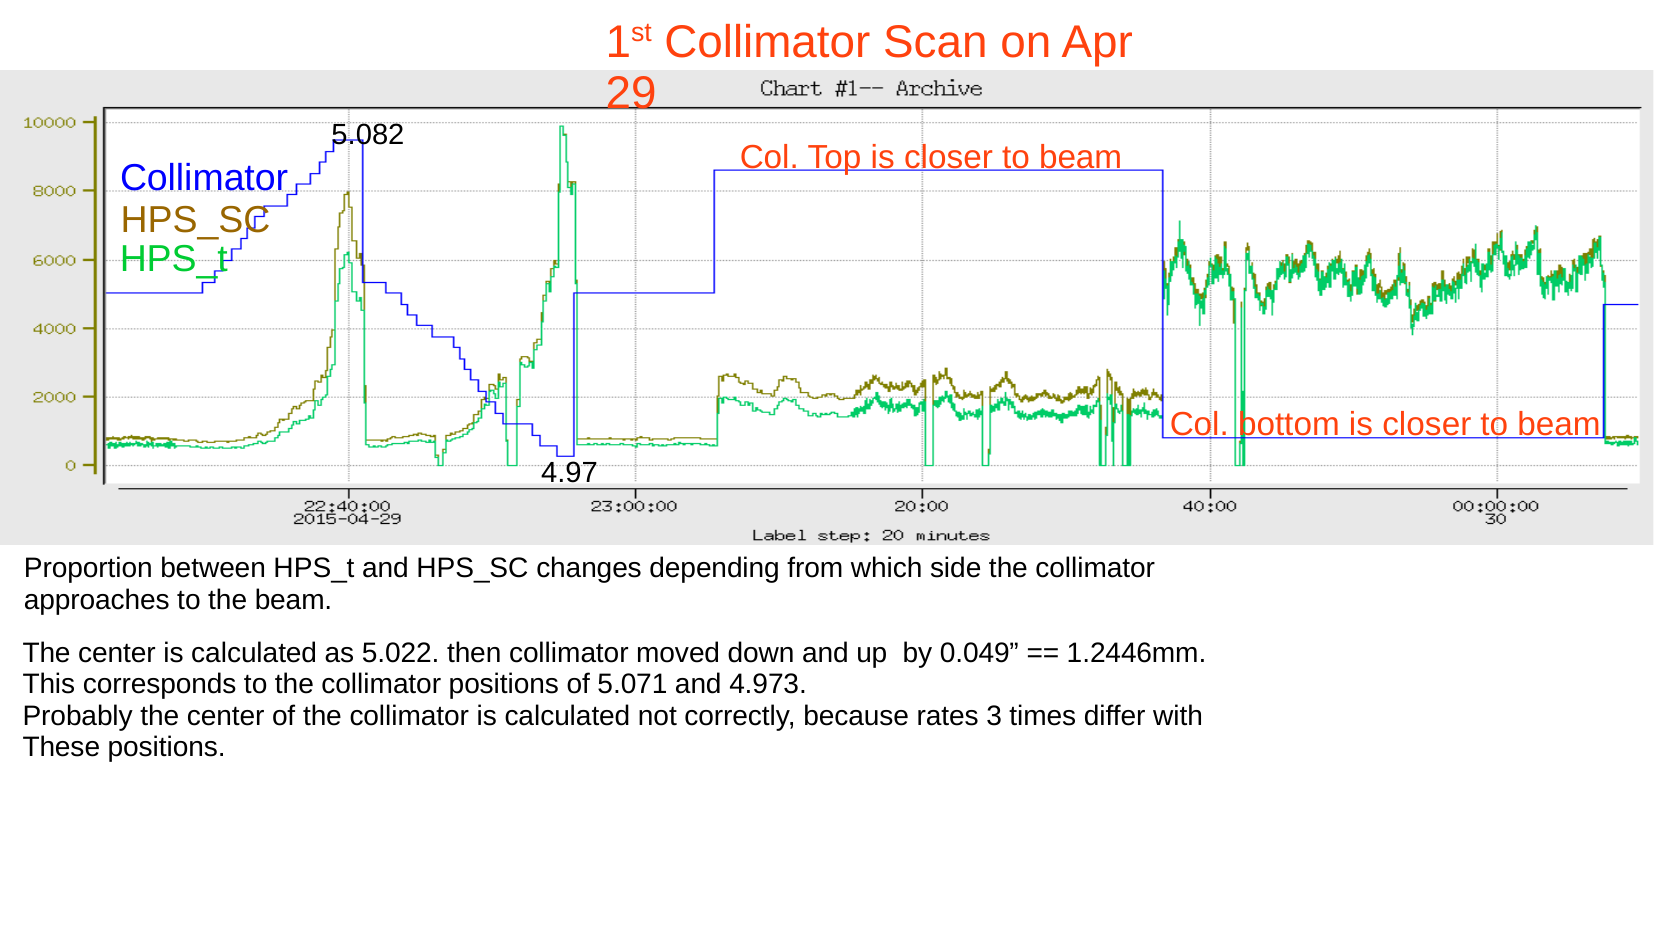

1st Collimator Scan on Apr 29
5.082
Col. Top is closer to beam
Collimator
HPS_SC
HPS_t
Col. bottom is closer to beam
4.97
Proportion between HPS_t and HPS_SC changes depending from which side the collimator
approaches to the beam.
The center is calculated as 5.022. then collimator moved down and up by 0.049” == 1.2446mm.
This corresponds to the collimator positions of 5.071 and 4.973.
Probably the center of the collimator is calculated not correctly, because rates 3 times differ with
These positions.